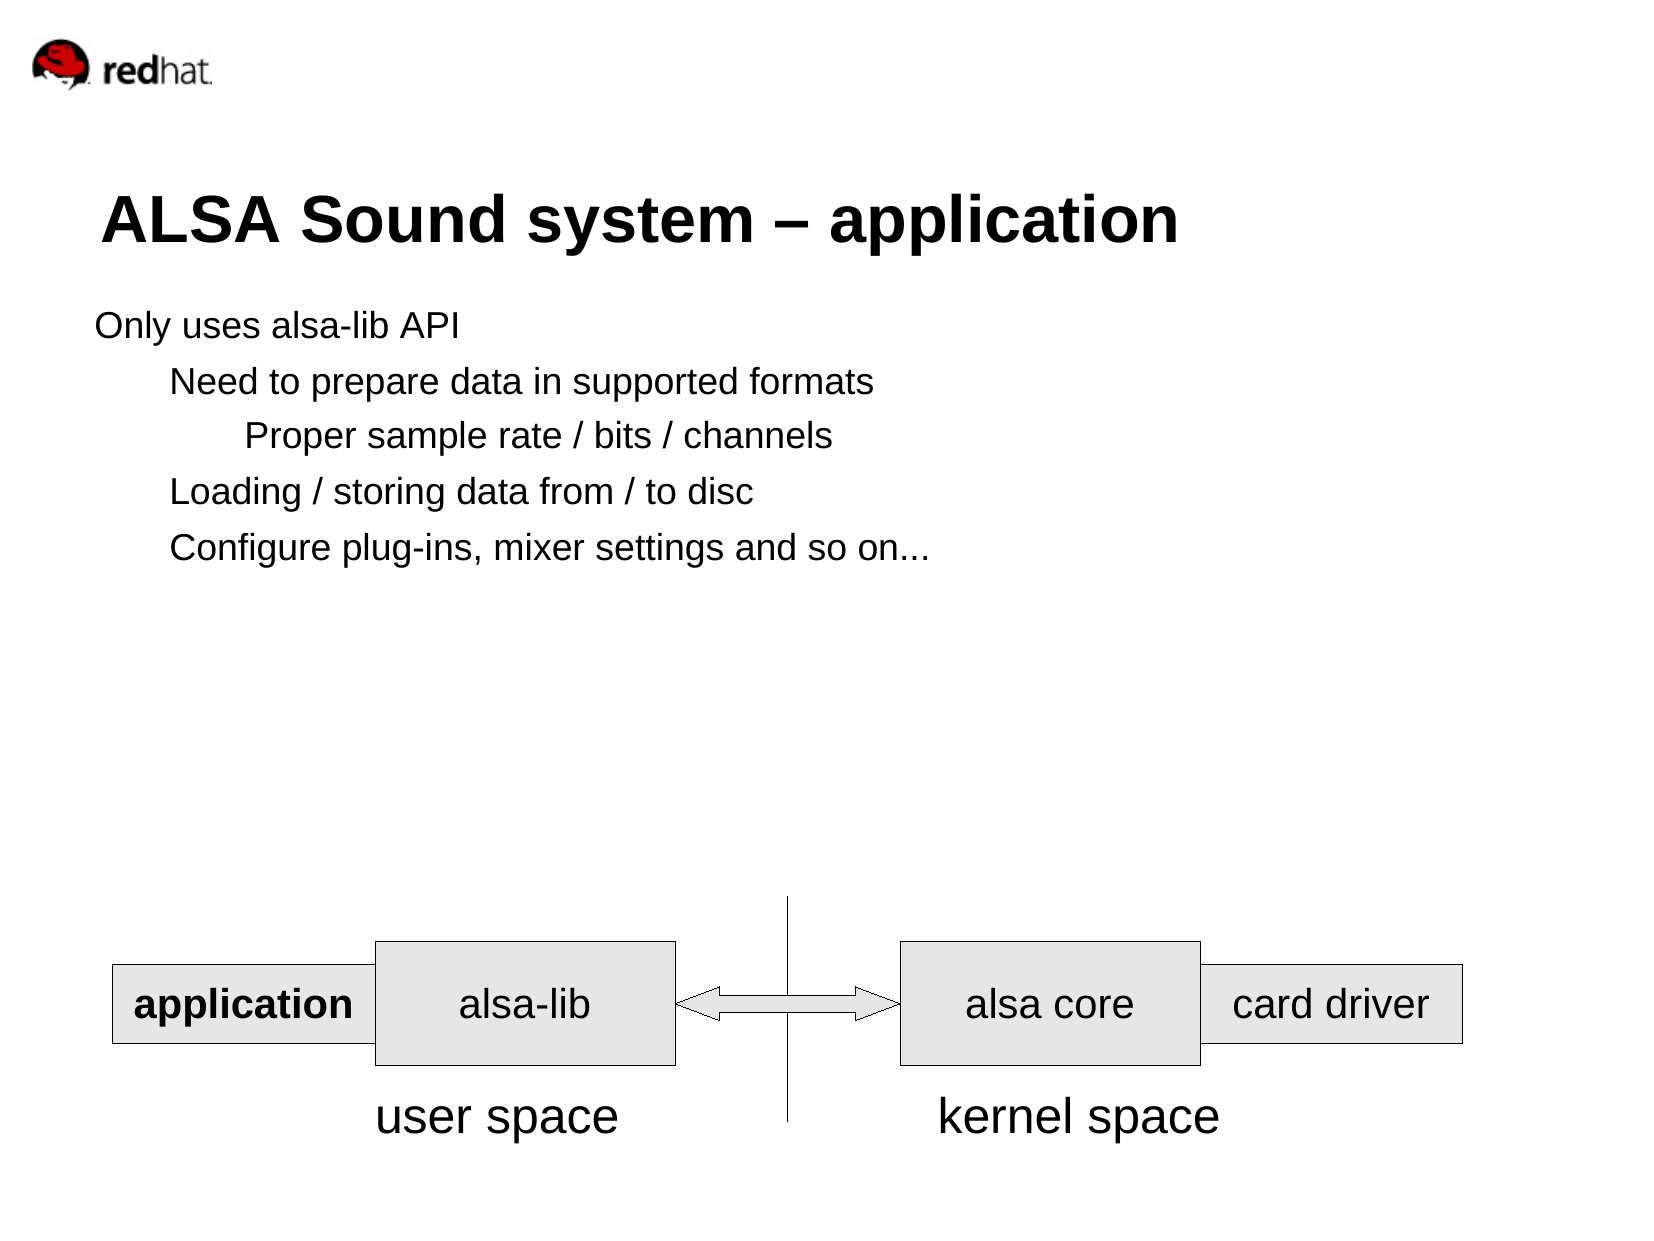

# ALSA Sound system – application
Only uses alsa-lib API
Need to prepare data in supported formats
Proper sample rate / bits / channels
Loading / storing data from / to disc
Configure plug-ins, mixer settings and so on...
alsa-lib
alsa core
application
card driver
user space
kernel space